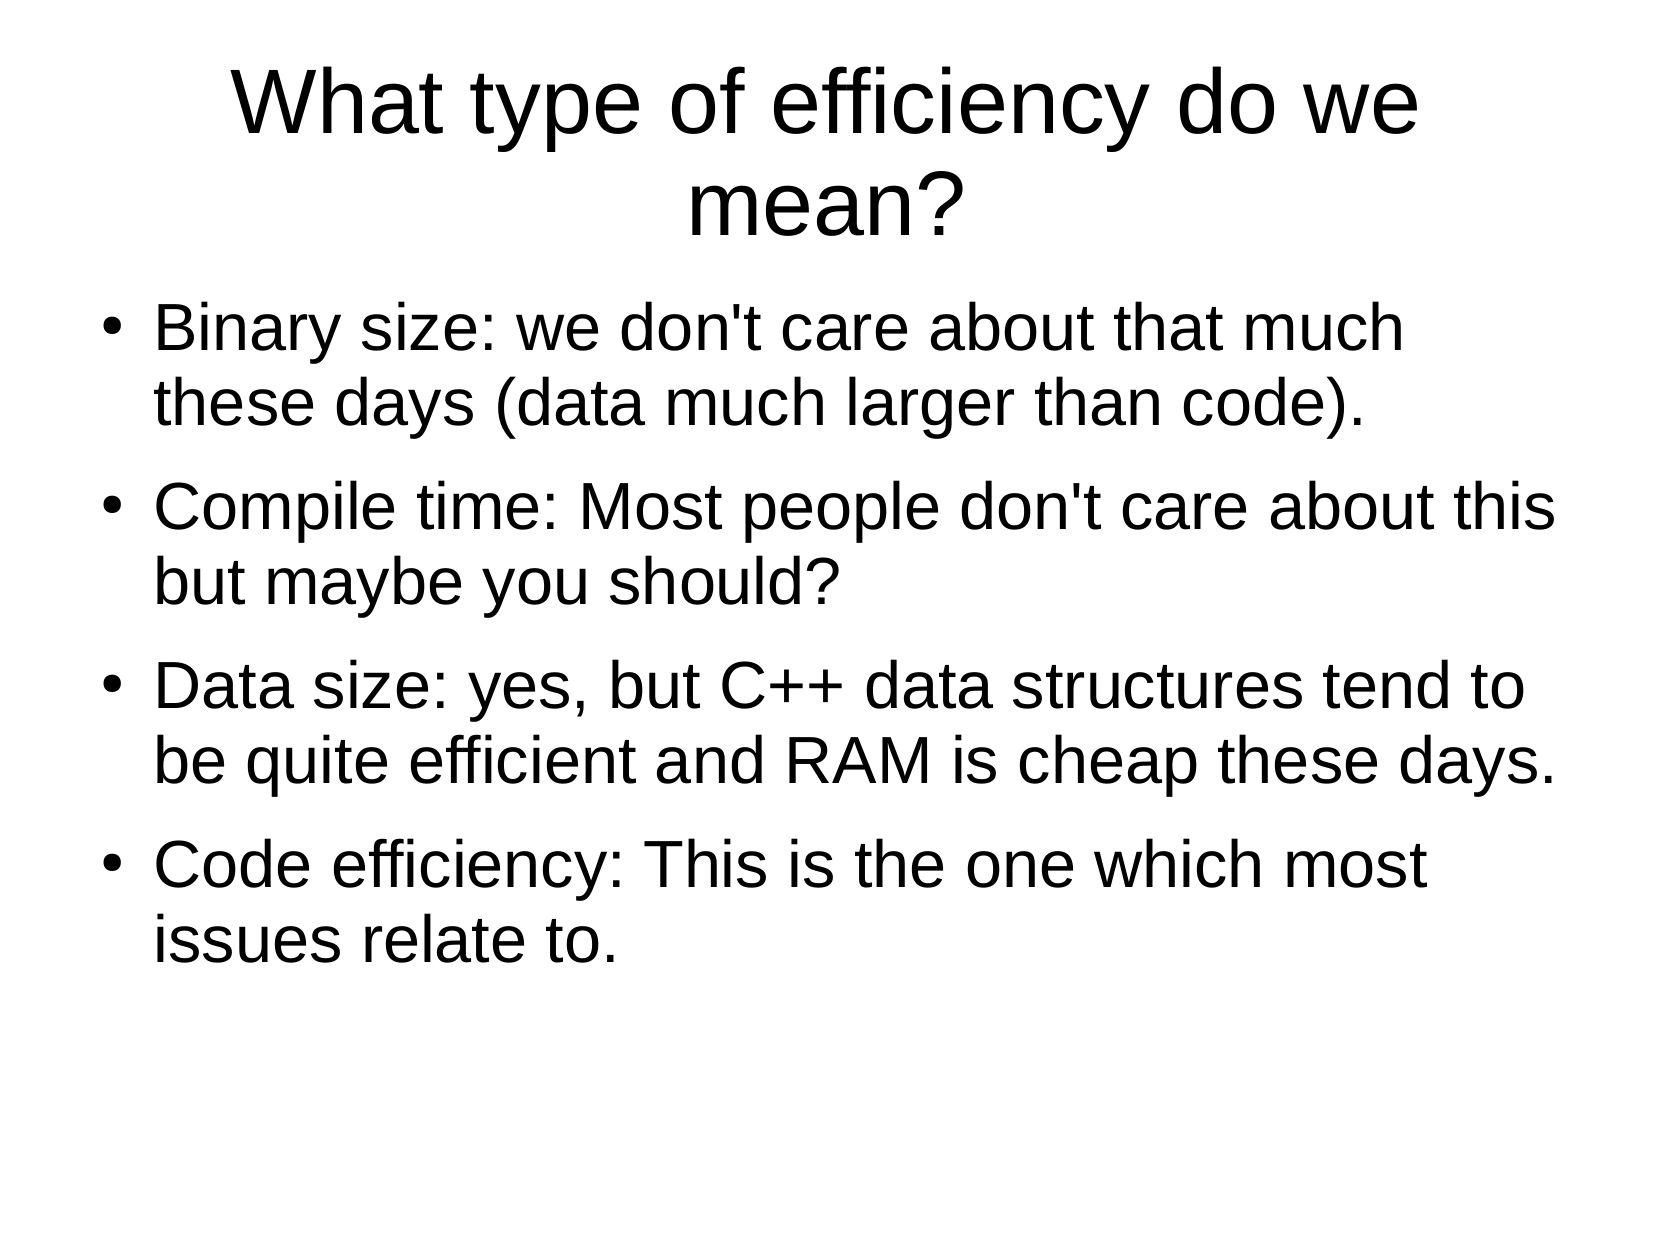

# What type of efficiency do we mean?
Binary size: we don't care about that much these days (data much larger than code).
Compile time: Most people don't care about this but maybe you should?
Data size: yes, but C++ data structures tend to be quite efficient and RAM is cheap these days.
Code efficiency: This is the one which most issues relate to.